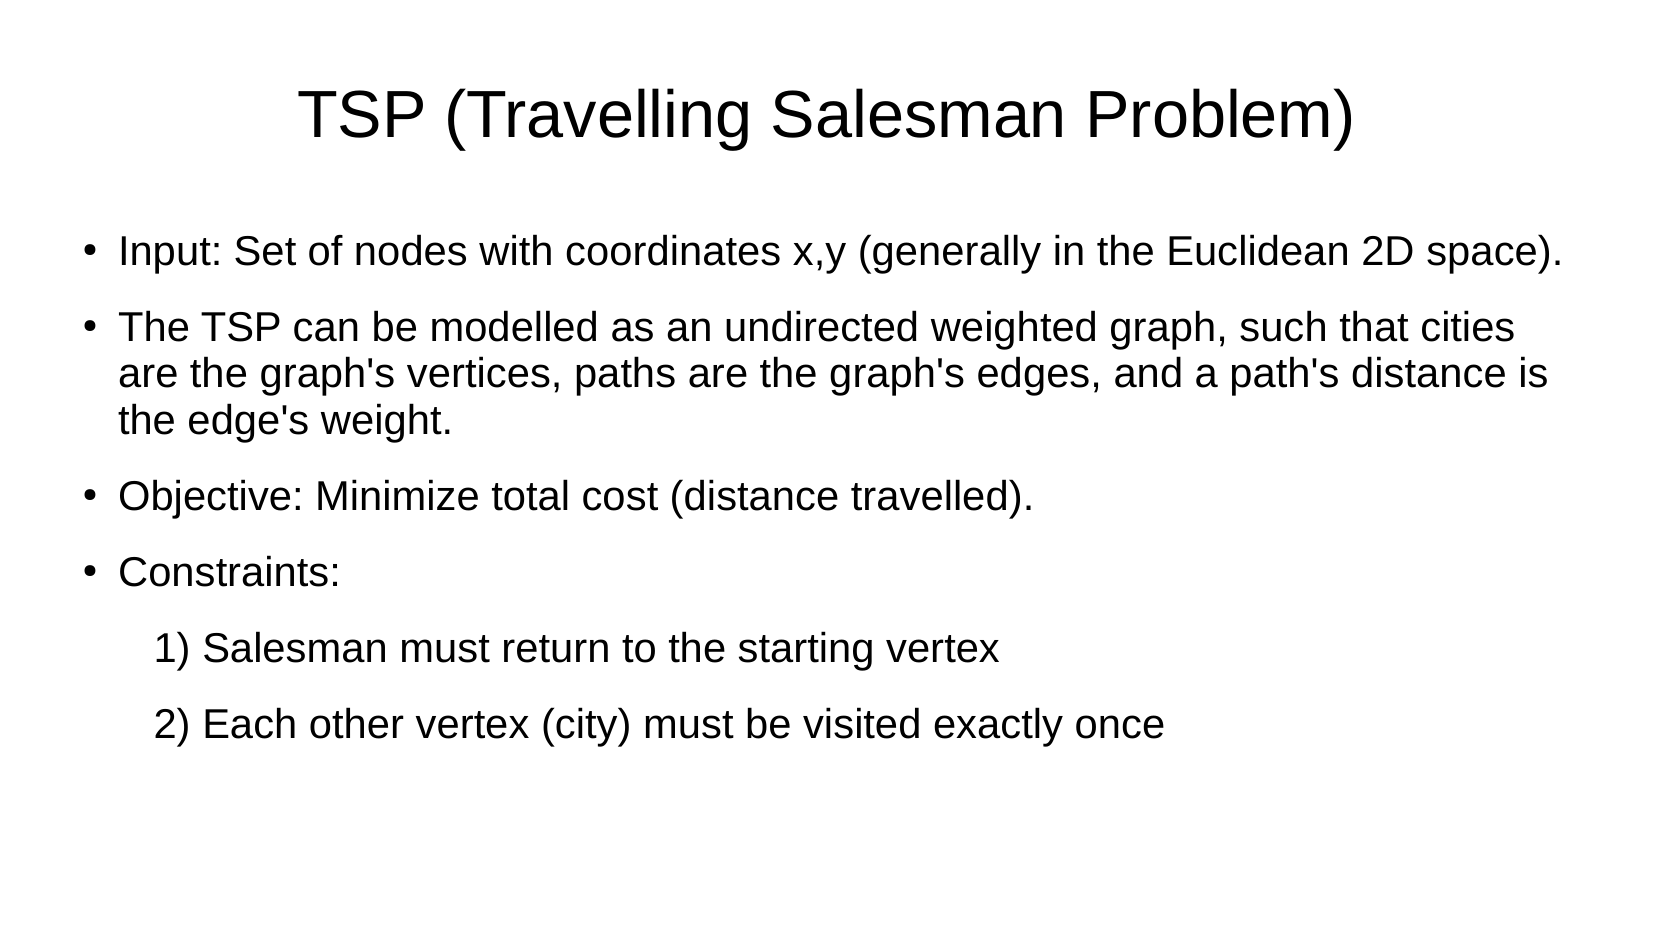

# TSP (Travelling Salesman Problem)
Input: Set of nodes with coordinates x,y (generally in the Euclidean 2D space).
The TSP can be modelled as an undirected weighted graph, such that cities are the graph's vertices, paths are the graph's edges, and a path's distance is the edge's weight.
Objective: Minimize total cost (distance travelled).
Constraints:
 Salesman must return to the starting vertex
 Each other vertex (city) must be visited exactly once